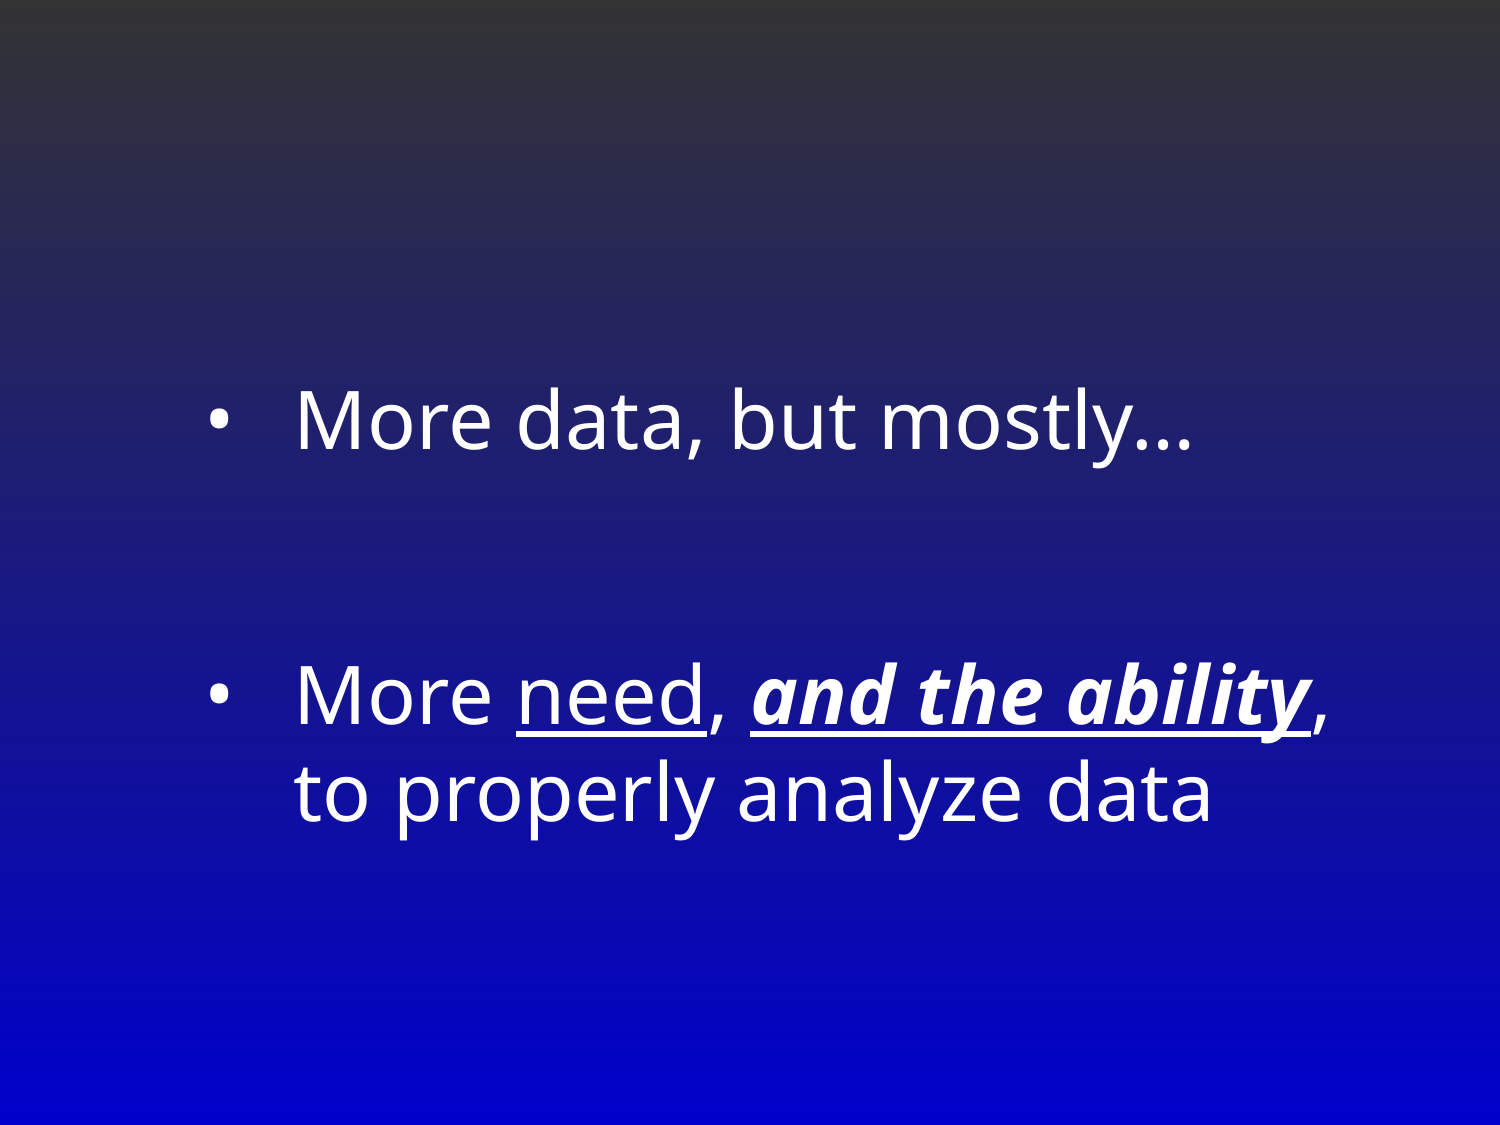

#
More data, but mostly…
More need, and the ability, to properly analyze data